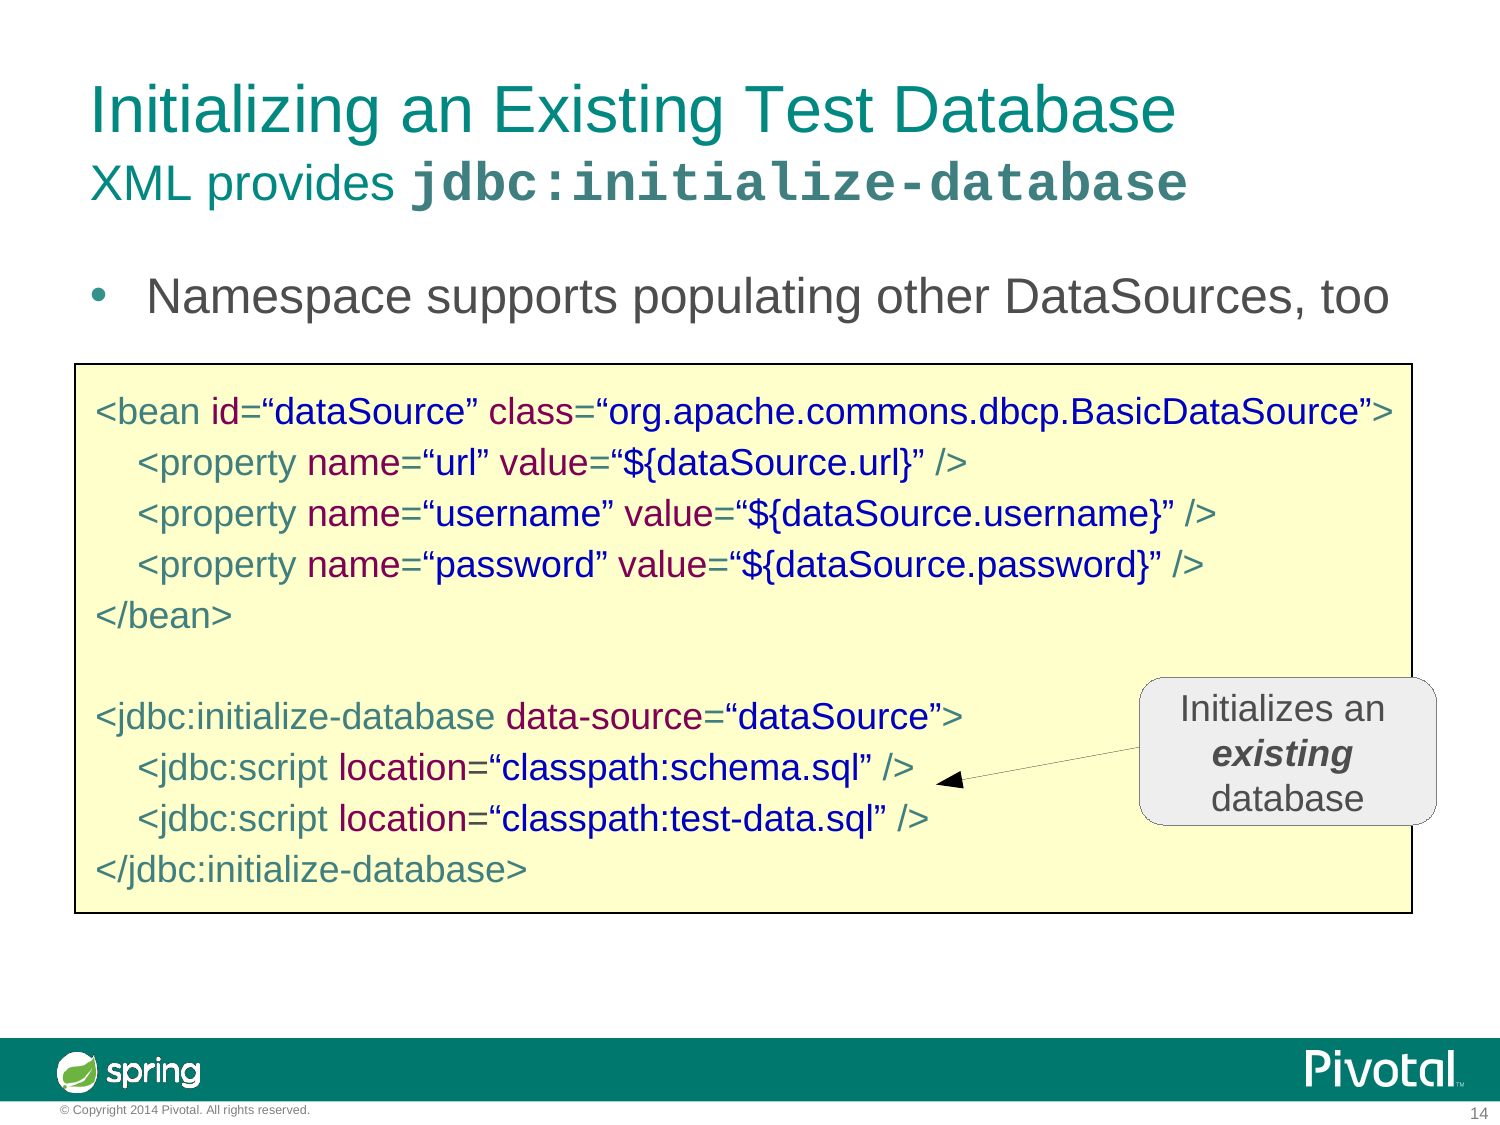

# Initializing an Existing Test Database XML provides jdbc:initialize-database
Namespace supports populating other DataSources, too
<bean id=“dataSource” class=“org.apache.commons.dbcp.BasicDataSource”>
 <property name=“url” value=“${dataSource.url}” />
 <property name=“username” value=“${dataSource.username}” />
 <property name=“password” value=“${dataSource.password}” />
</bean>
<jdbc:initialize-database data-source=“dataSource”>
 <jdbc:script location=“classpath:schema.sql” />
 <jdbc:script location=“classpath:test-data.sql” />
</jdbc:initialize-database>
Initializes an
existing
database